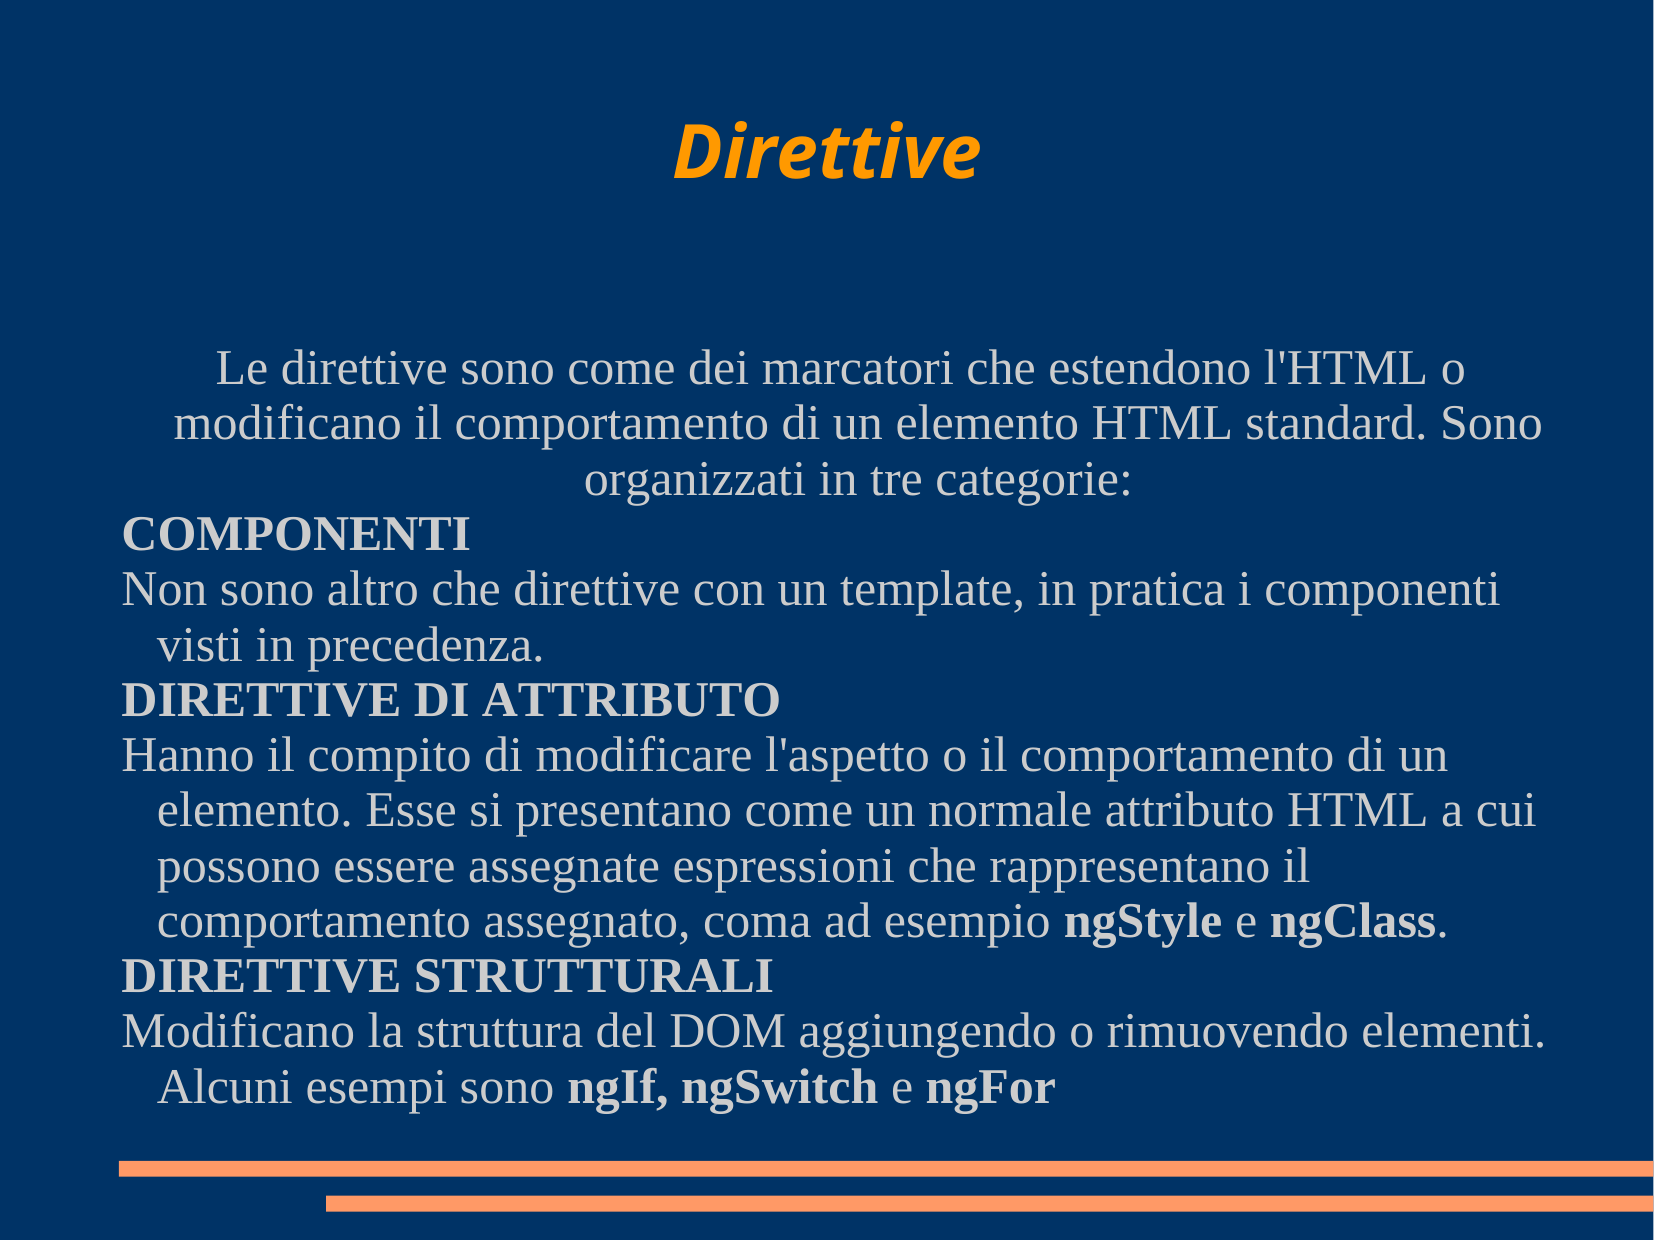

# Direttive
Le direttive sono come dei marcatori che estendono l'HTML o modificano il comportamento di un elemento HTML standard. Sono organizzati in tre categorie:
COMPONENTI
Non sono altro che direttive con un template, in pratica i componenti visti in precedenza.
DIRETTIVE DI ATTRIBUTO
Hanno il compito di modificare l'aspetto o il comportamento di un elemento. Esse si presentano come un normale attributo HTML a cui possono essere assegnate espressioni che rappresentano il comportamento assegnato, coma ad esempio ngStyle e ngClass.
DIRETTIVE STRUTTURALI
Modificano la struttura del DOM aggiungendo o rimuovendo elementi. Alcuni esempi sono ngIf, ngSwitch e ngFor